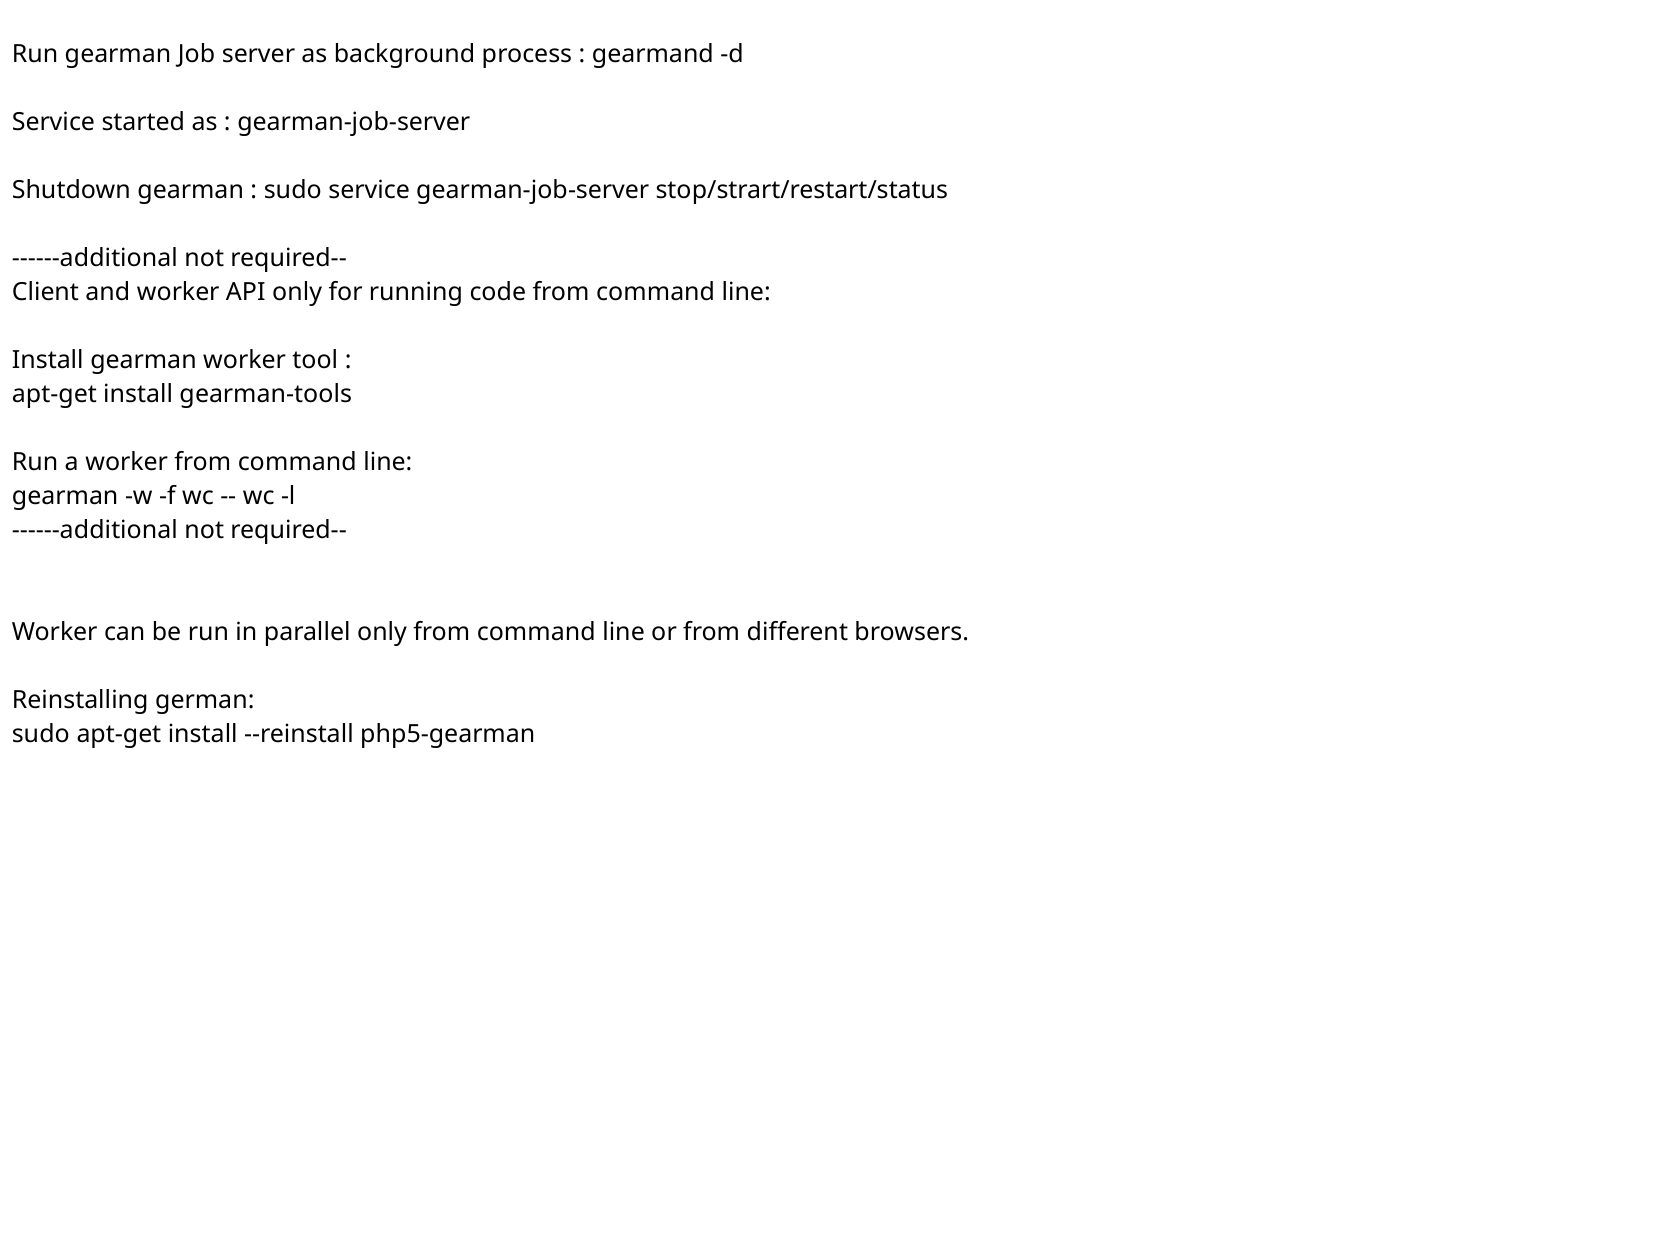

Run gearman Job server as background process : gearmand -d
Service started as : gearman-job-server
Shutdown gearman : sudo service gearman-job-server stop/strart/restart/status
------additional not required--
Client and worker API only for running code from command line:
Install gearman worker tool :
apt-get install gearman-tools
Run a worker from command line:
gearman -w -f wc -- wc -l
------additional not required--
Worker can be run in parallel only from command line or from different browsers.
Reinstalling german:
sudo apt-get install --reinstall php5-gearman